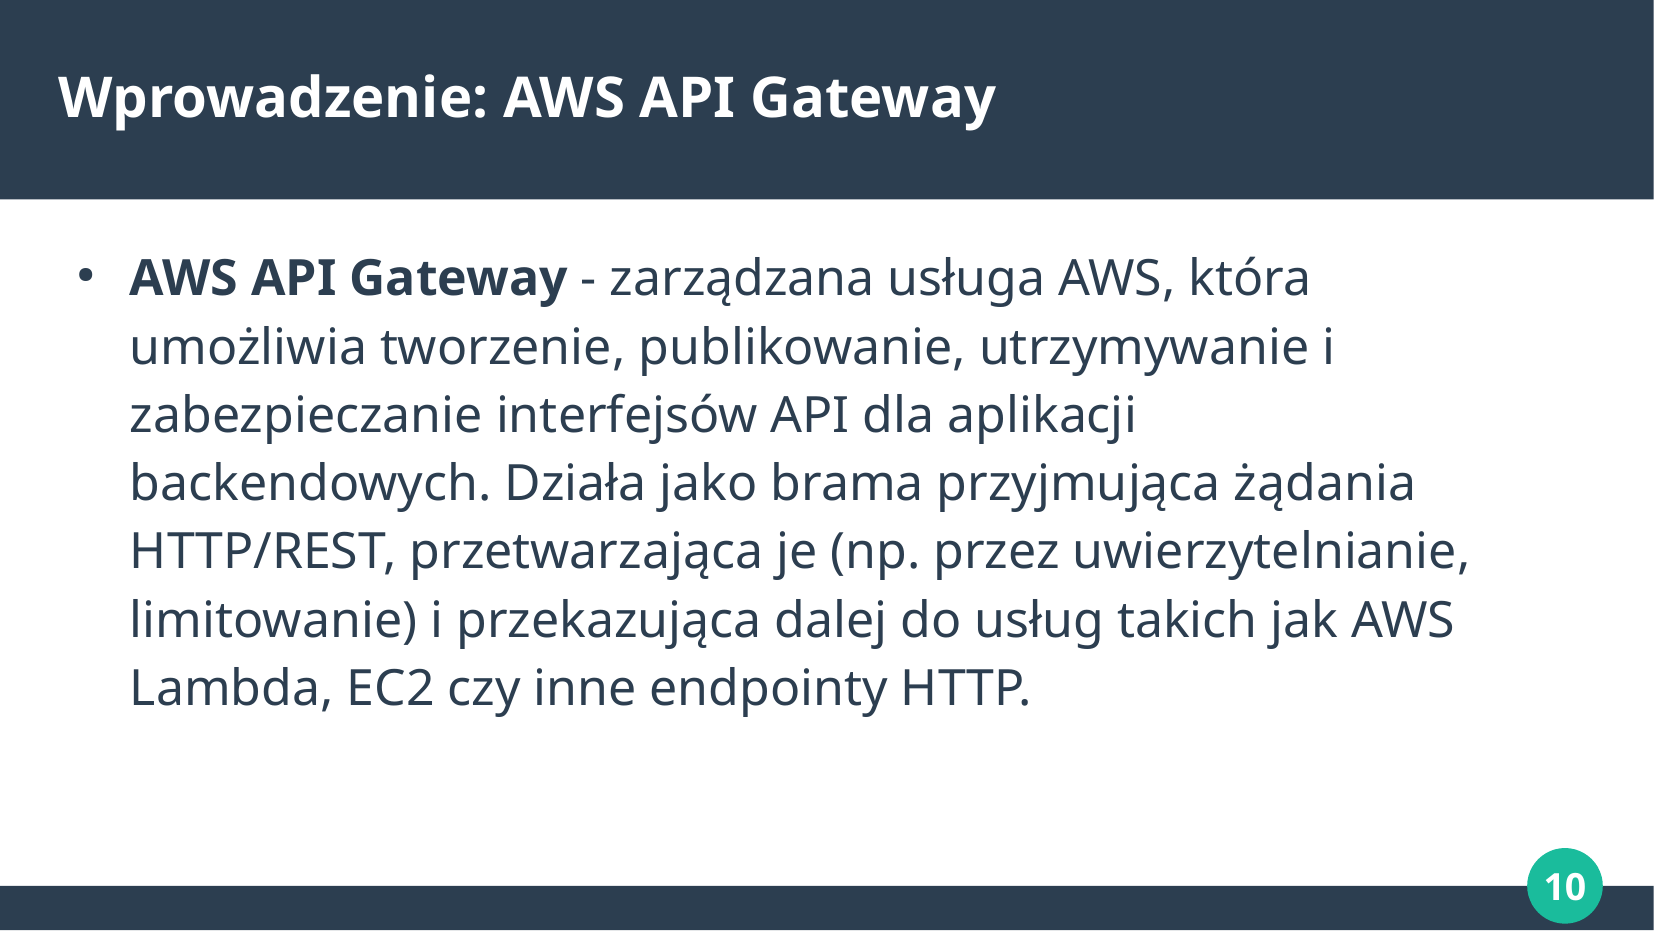

# Wprowadzenie: AWS API Gateway
AWS API Gateway - zarządzana usługa AWS, która umożliwia tworzenie, publikowanie, utrzymywanie i zabezpieczanie interfejsów API dla aplikacji backendowych. Działa jako brama przyjmująca żądania HTTP/REST, przetwarzająca je (np. przez uwierzytelnianie, limitowanie) i przekazująca dalej do usług takich jak AWS Lambda, EC2 czy inne endpointy HTTP.